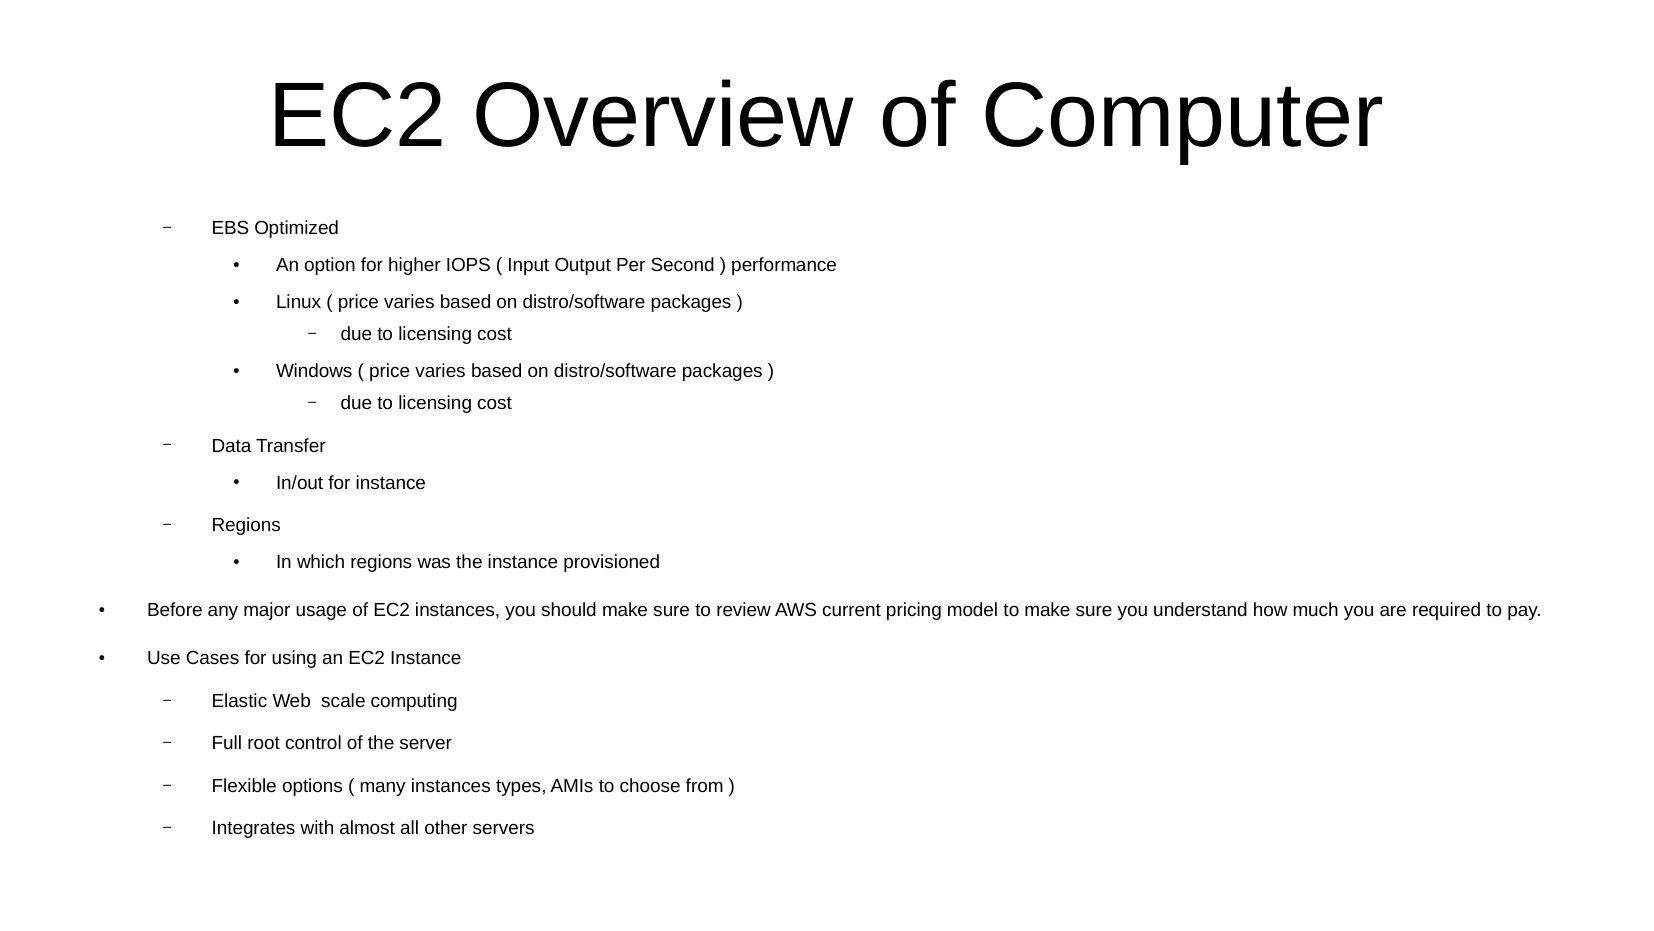

# EC2 Overview of Computer
EBS Optimized
An option for higher IOPS ( Input Output Per Second ) performance
Linux ( price varies based on distro/software packages )
due to licensing cost
Windows ( price varies based on distro/software packages )
due to licensing cost
Data Transfer
In/out for instance
Regions
In which regions was the instance provisioned
Before any major usage of EC2 instances, you should make sure to review AWS current pricing model to make sure you understand how much you are required to pay.
Use Cases for using an EC2 Instance
Elastic Web scale computing
Full root control of the server
Flexible options ( many instances types, AMIs to choose from )
Integrates with almost all other servers